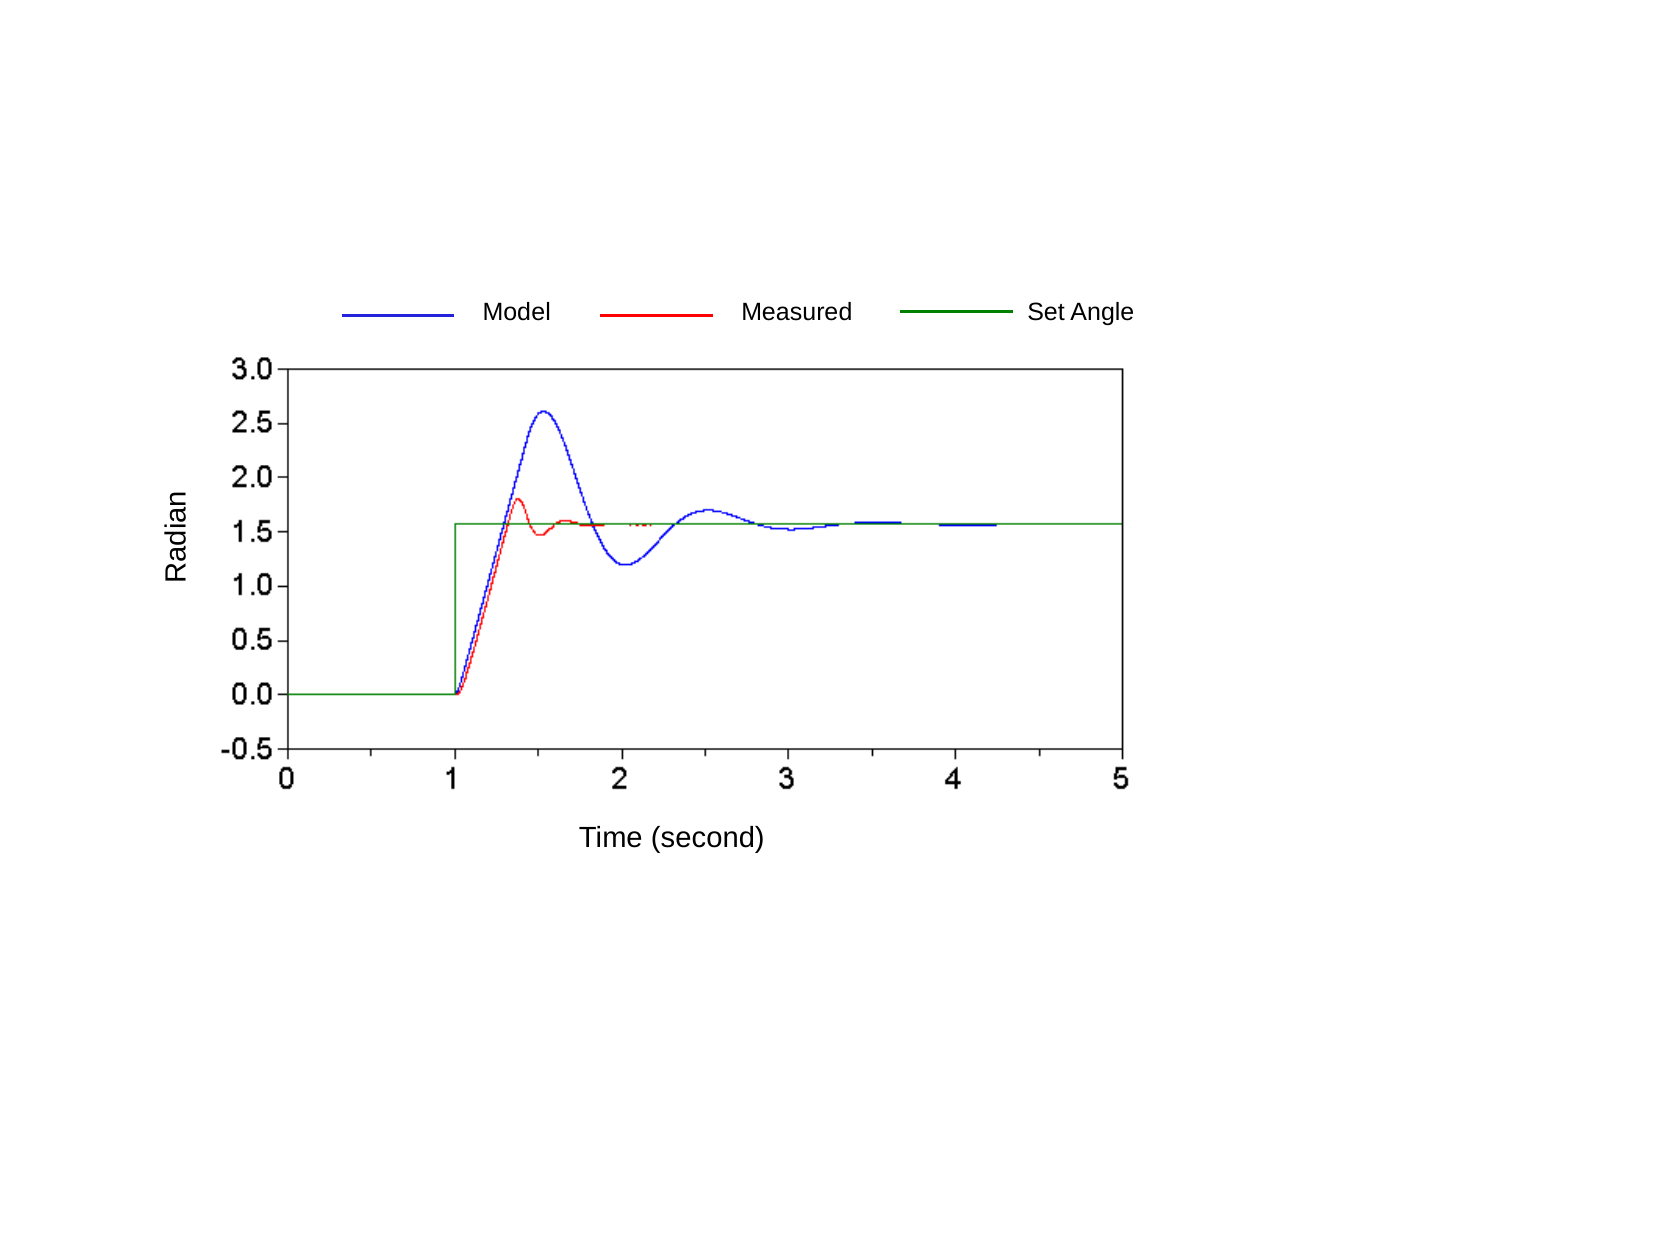

Model
Measured
Set Angle
Radian
Time (second)